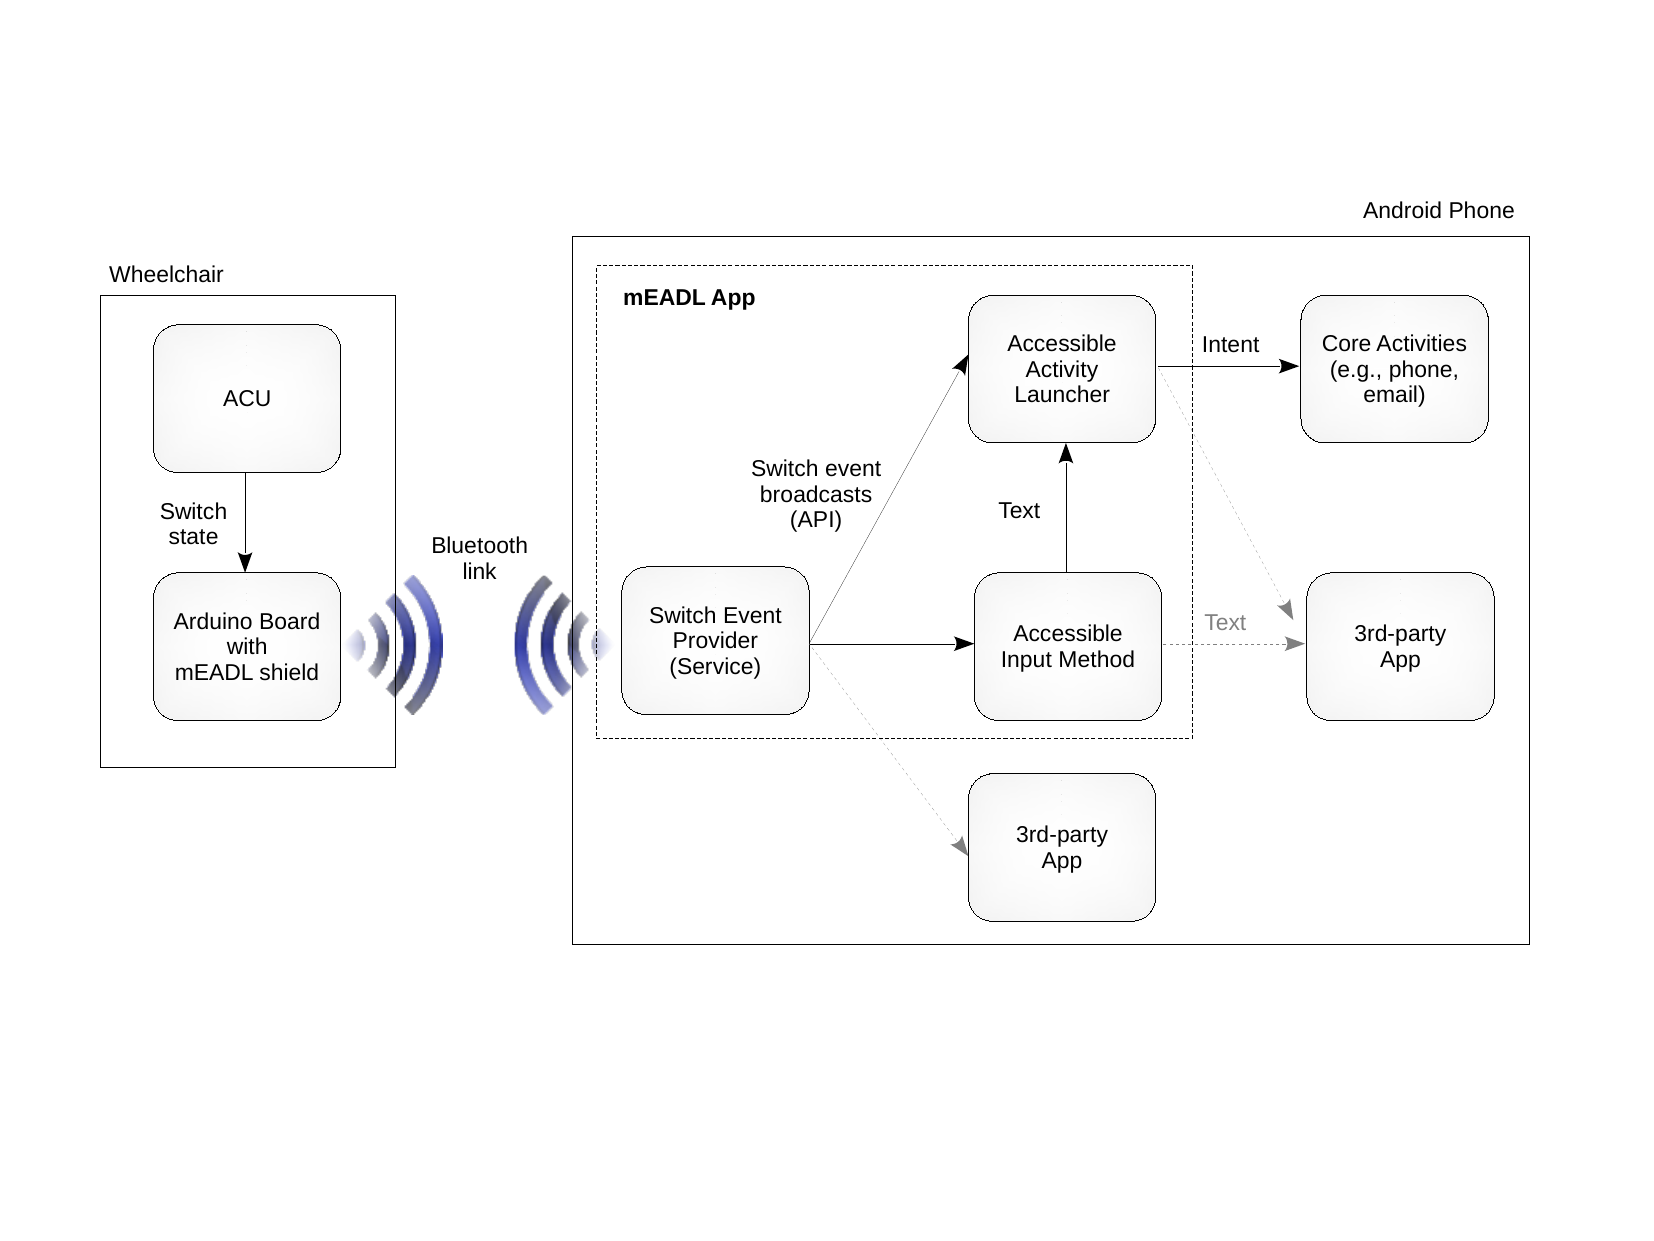

Android Phone
Wheelchair
mEADL App
Accessible
Activity
Launcher
Core Activities
(e.g., phone,
email)
ACU
Intent
Switch event broadcasts
(API)
Text
Switch
state
Bluetooth
link
Switch Event
Provider
(Service)
Arduino Board
with
mEADL shield
Accessible
Input Method
3rd-party
App
Text
3rd-party
App